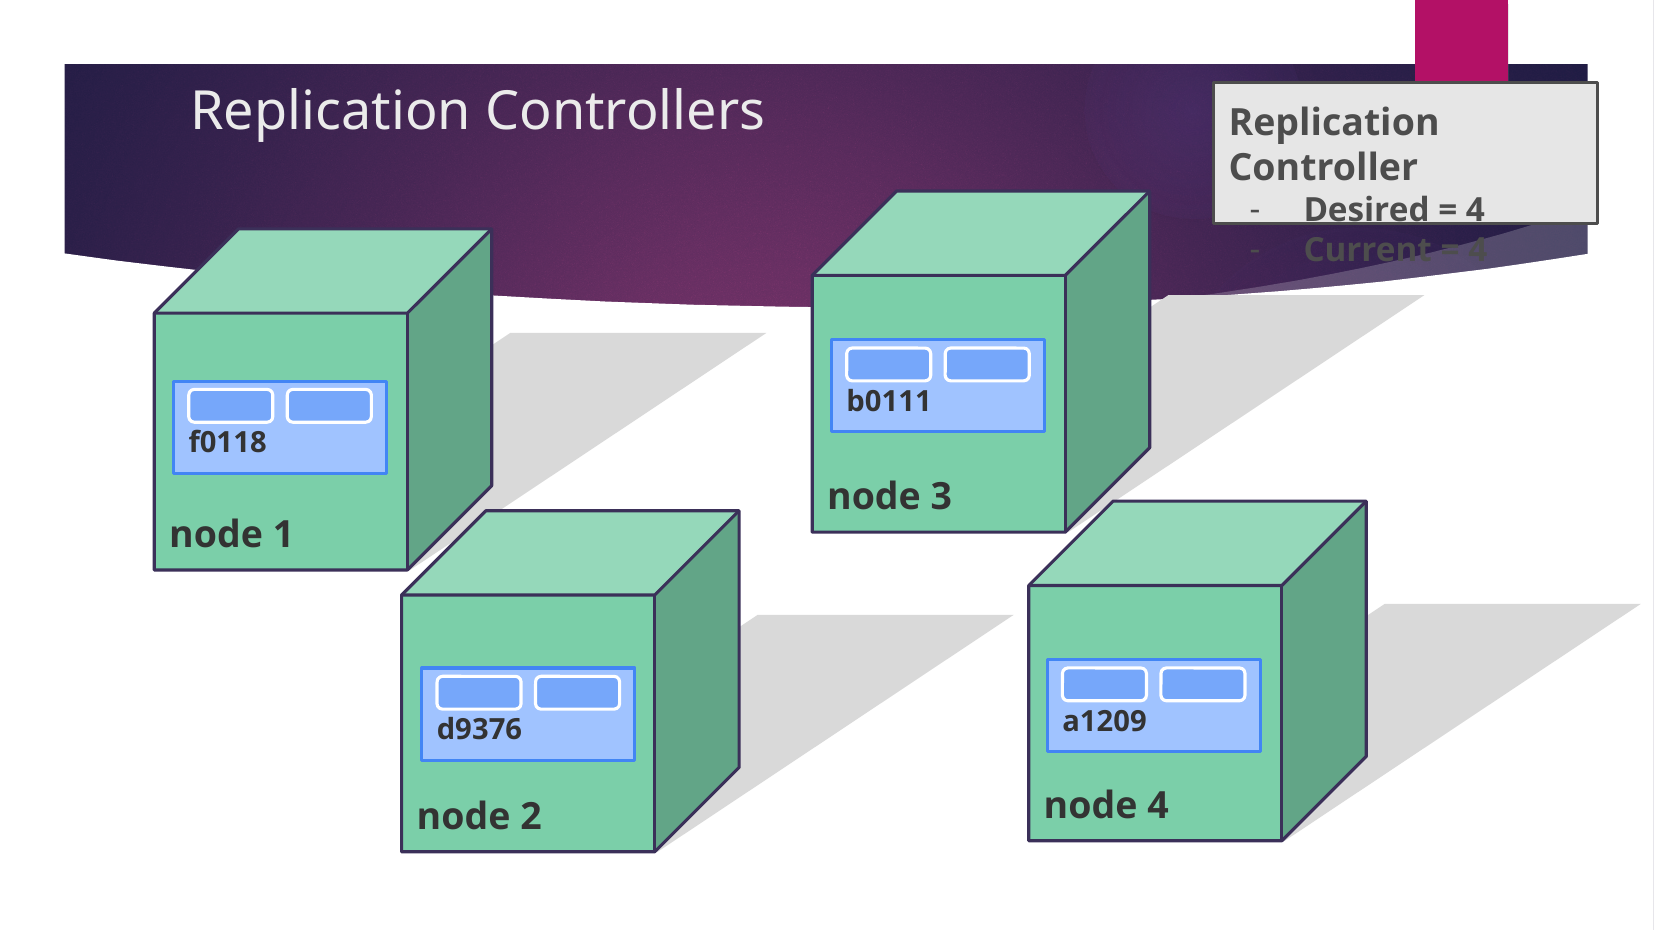

Replication Controllers
Replication Controller
Desired = 4
Current = 4
node 3
node 1
b0111
f0118
node 4
node 2
a1209
d9376